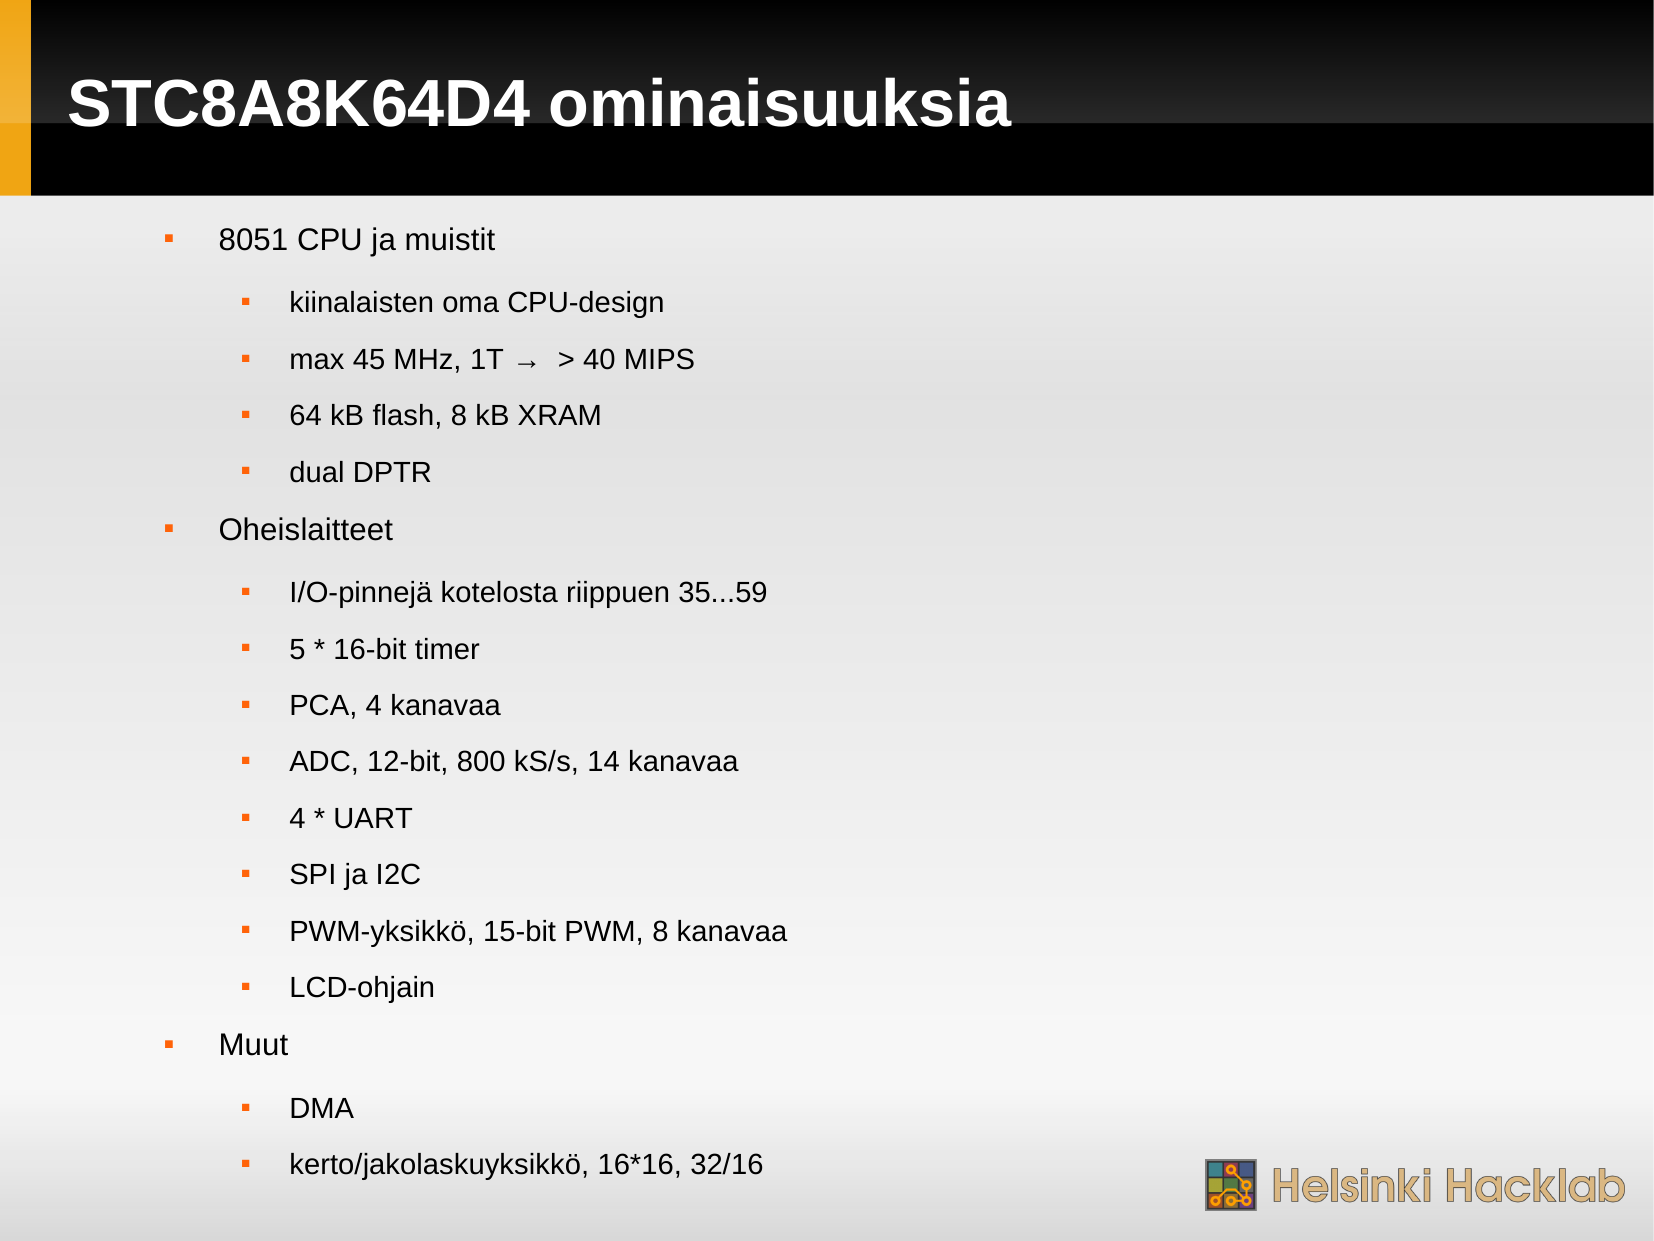

# STC8A8K64D4 ominaisuuksia
8051 CPU ja muistit
kiinalaisten oma CPU-design
max 45 MHz, 1T → > 40 MIPS
64 kB flash, 8 kB XRAM
dual DPTR
Oheislaitteet
I/O-pinnejä kotelosta riippuen 35...59
5 * 16-bit timer
PCA, 4 kanavaa
ADC, 12-bit, 800 kS/s, 14 kanavaa
4 * UART
SPI ja I2C
PWM-yksikkö, 15-bit PWM, 8 kanavaa
LCD-ohjain
Muut
DMA
kerto/jakolaskuyksikkö, 16*16, 32/16